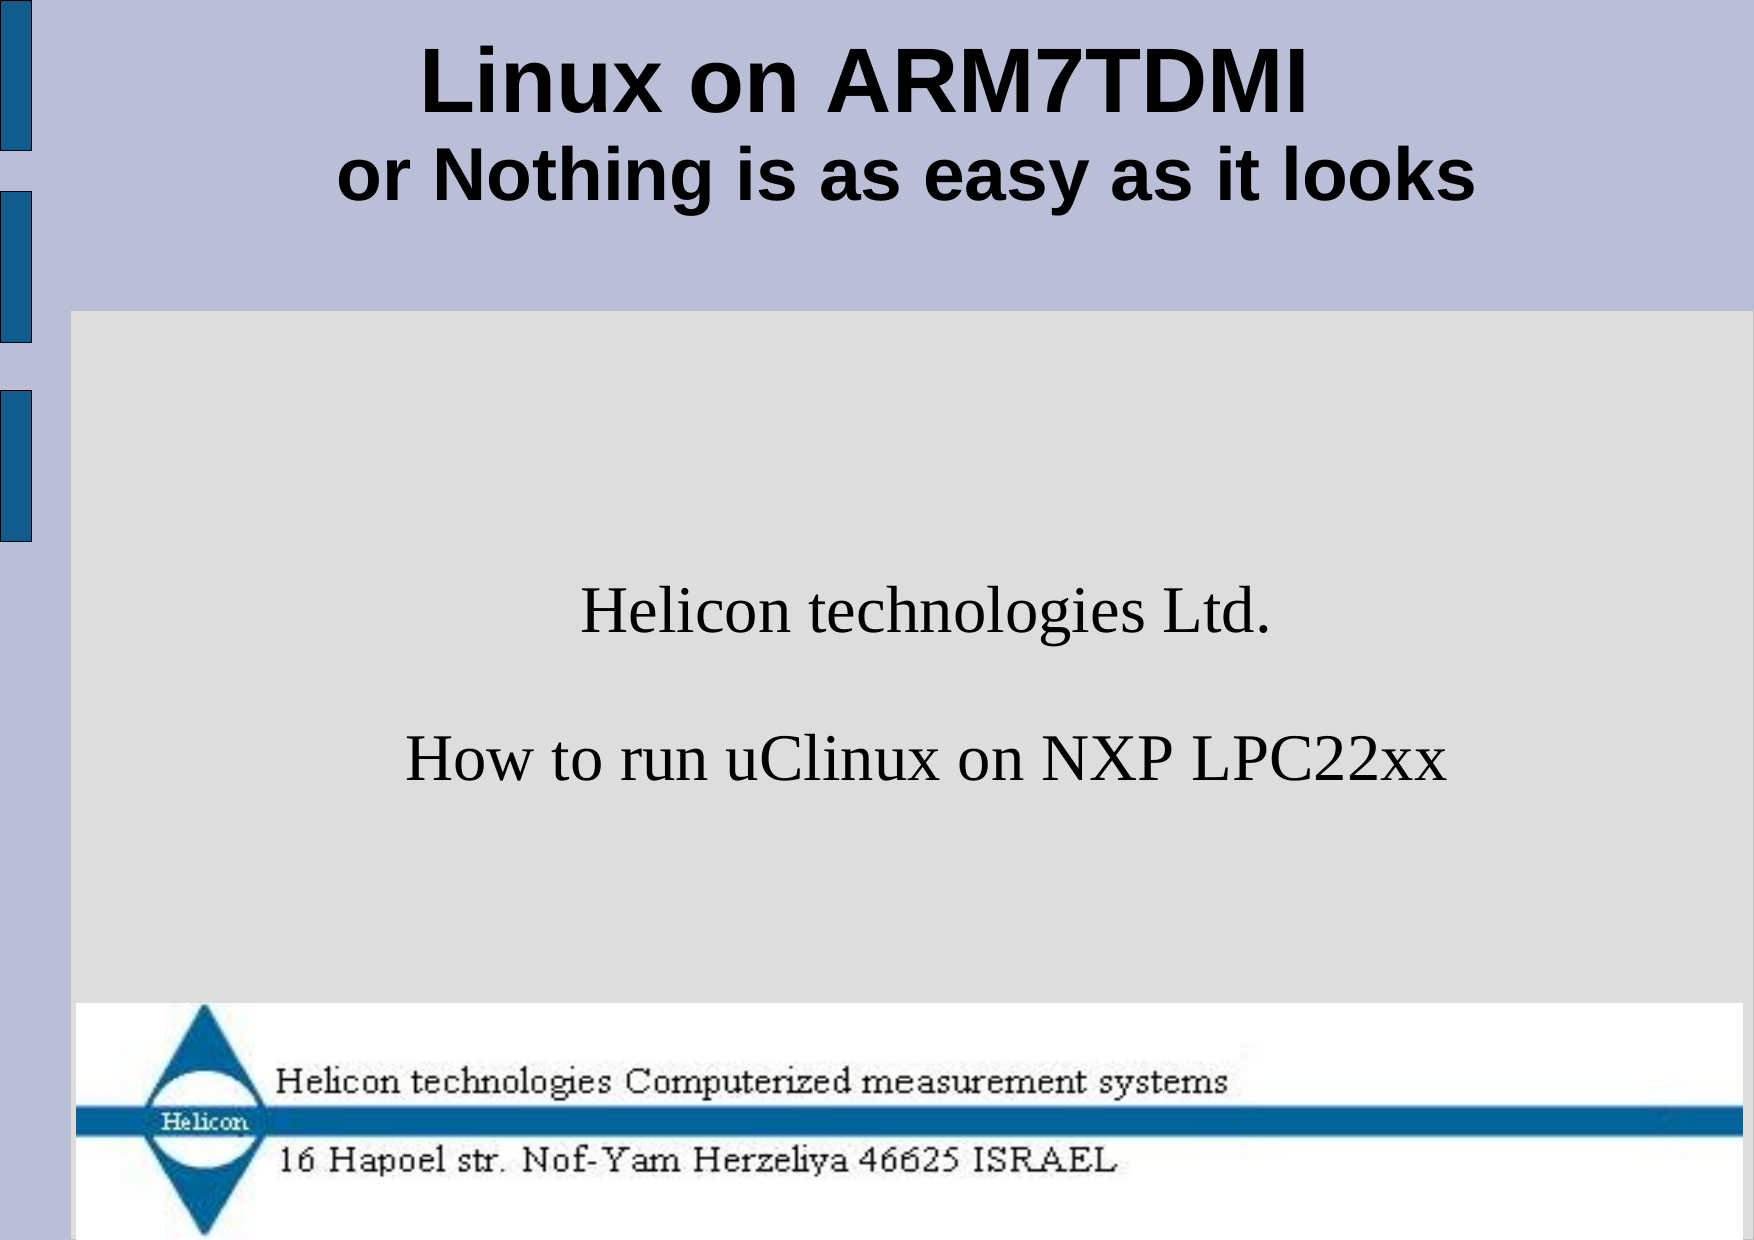

# Linux on ARM7TDMI or Nothing is as easy as it looks
Helicon technologies Ltd.
How to run uClinux on NXP LPC22xx